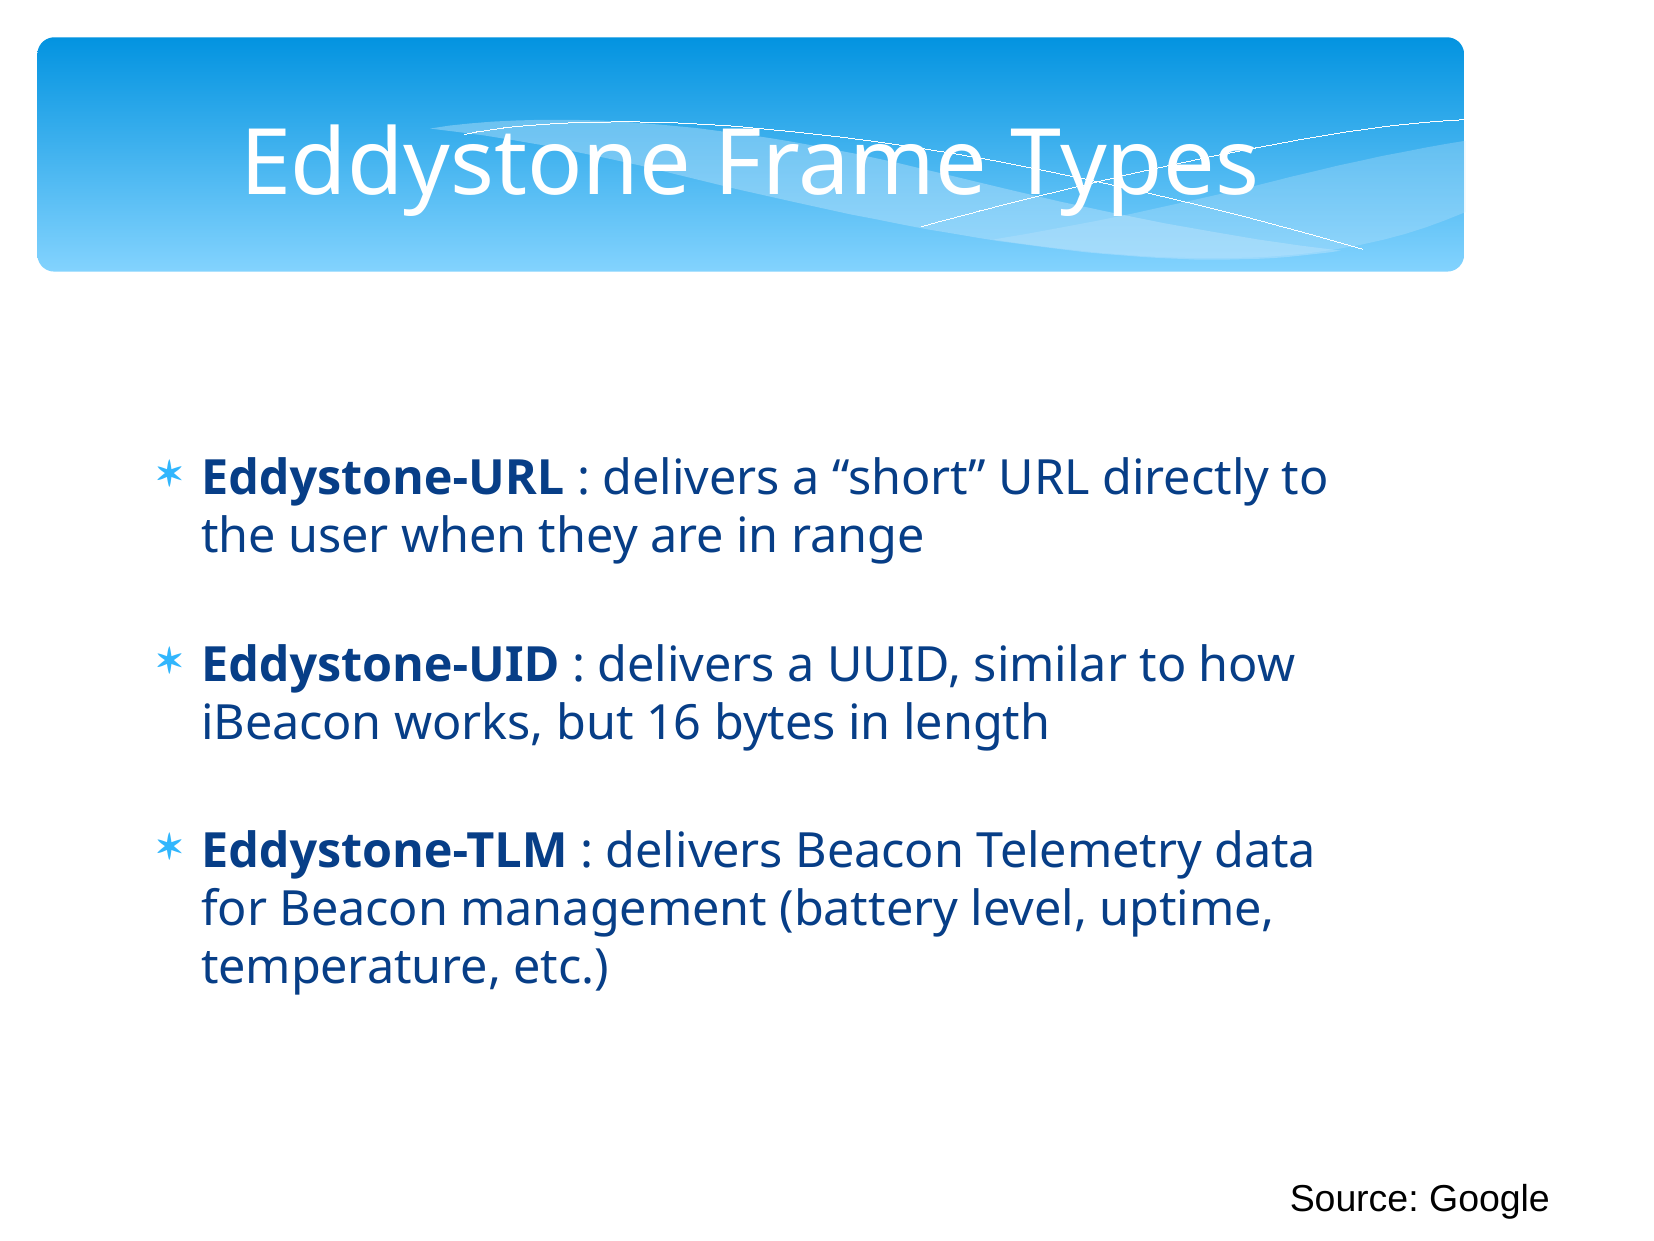

# Eddystone Frame Types
Eddystone-URL : delivers a “short” URL directly to the user when they are in range
Eddystone-UID : delivers a UUID, similar to how iBeacon works, but 16 bytes in length
Eddystone-TLM : delivers Beacon Telemetry data for Beacon management (battery level, uptime, temperature, etc.)
Source: Google